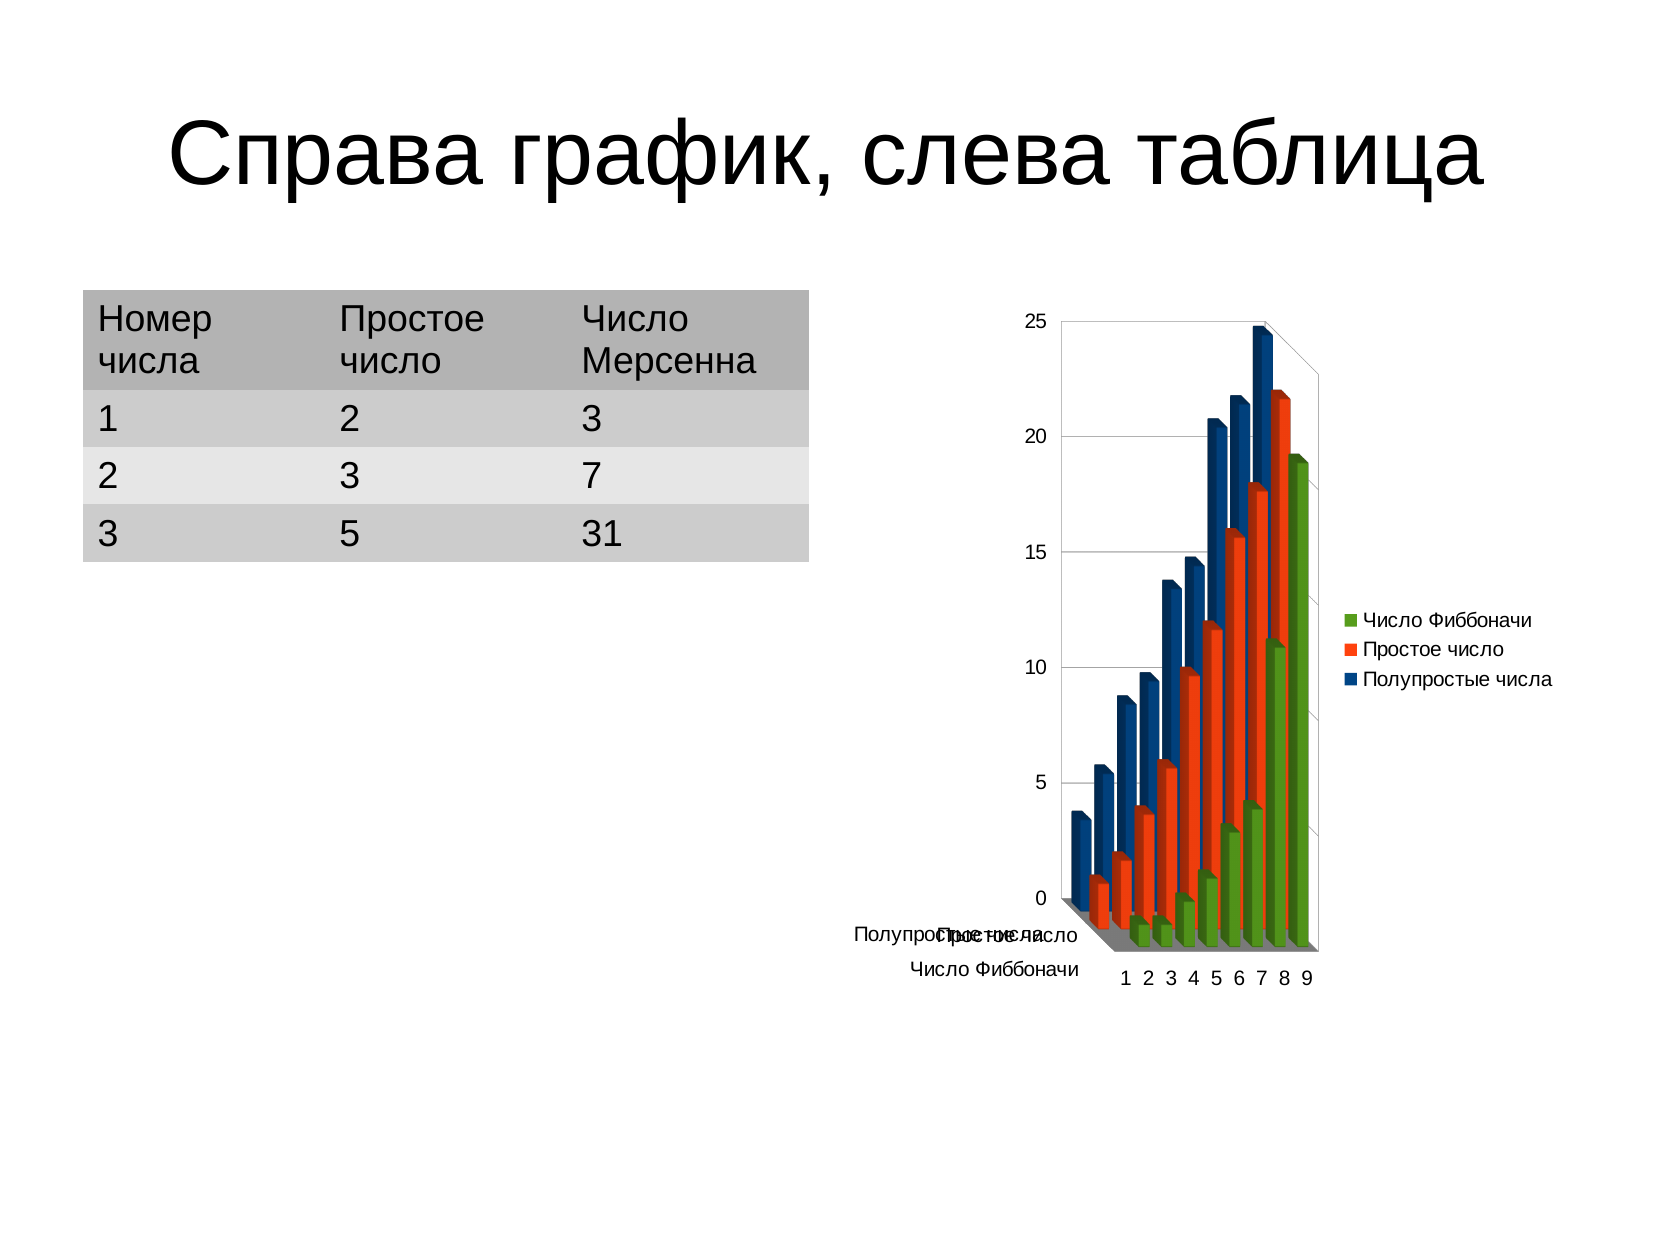

# Справа график, слева таблица
| Номер числа | Простое число | Число Мерсенна |
| --- | --- | --- |
| 1 | 2 | 3 |
| 2 | 3 | 7 |
| 3 | 5 | 31 |
[unsupported chart]